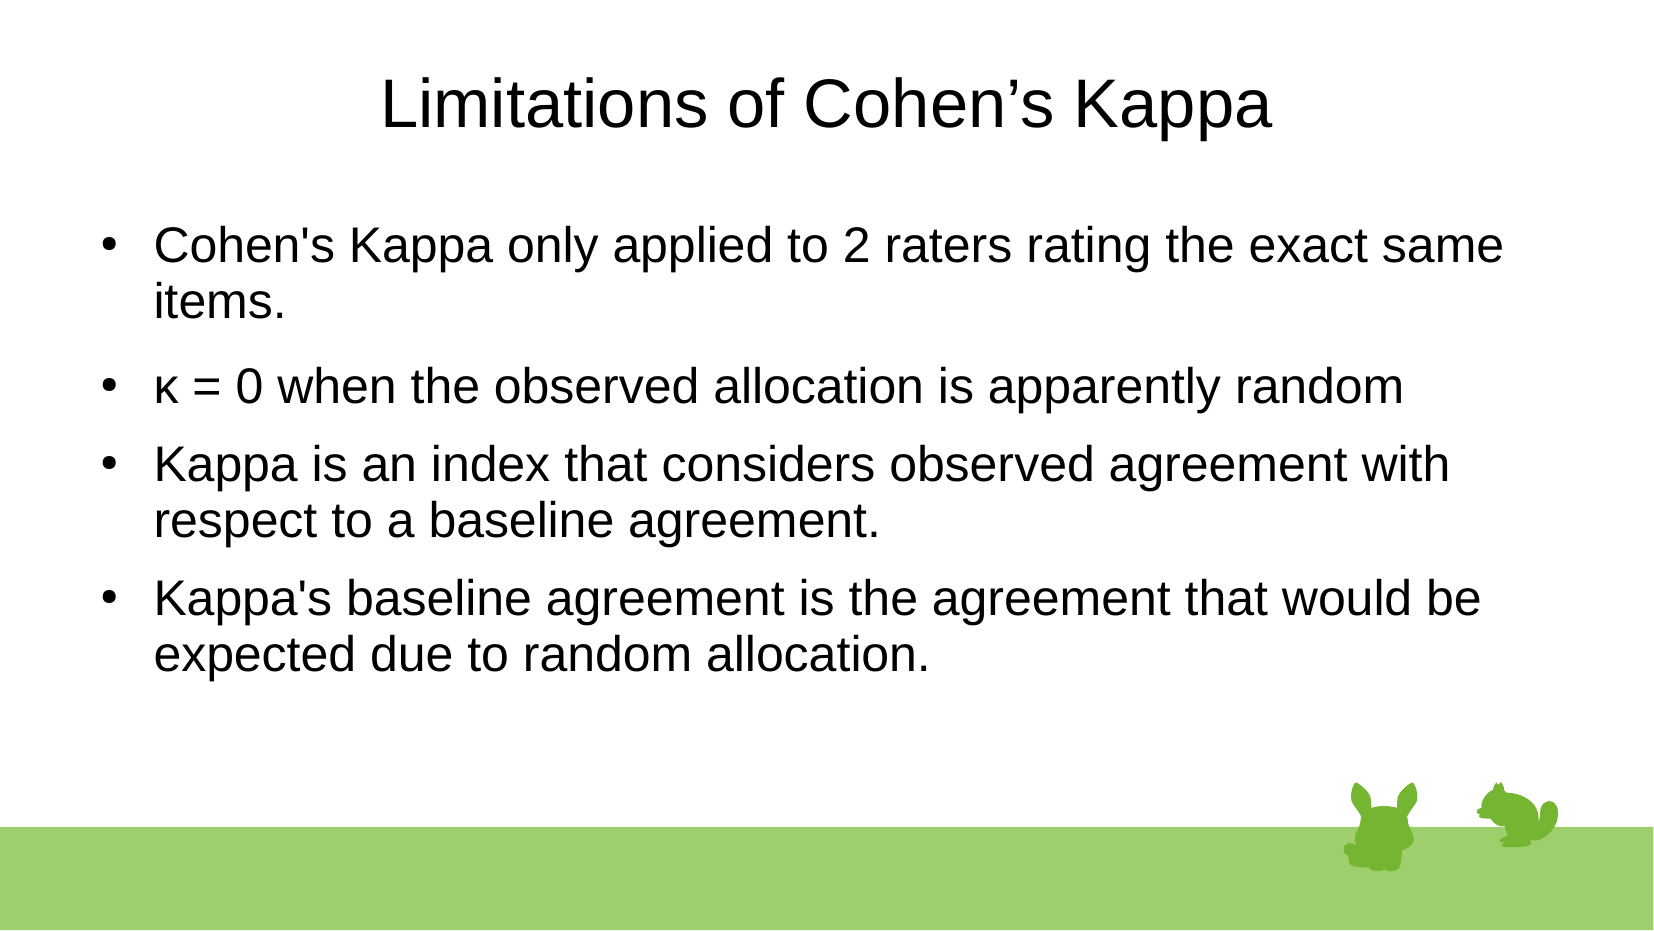

# Limitations of Cohen’s Kappa
Cohen's Kappa only applied to 2 raters rating the exact same items.
κ = 0 when the observed allocation is apparently random
Kappa is an index that considers observed agreement with respect to a baseline agreement.
Kappa's baseline agreement is the agreement that would be expected due to random allocation.